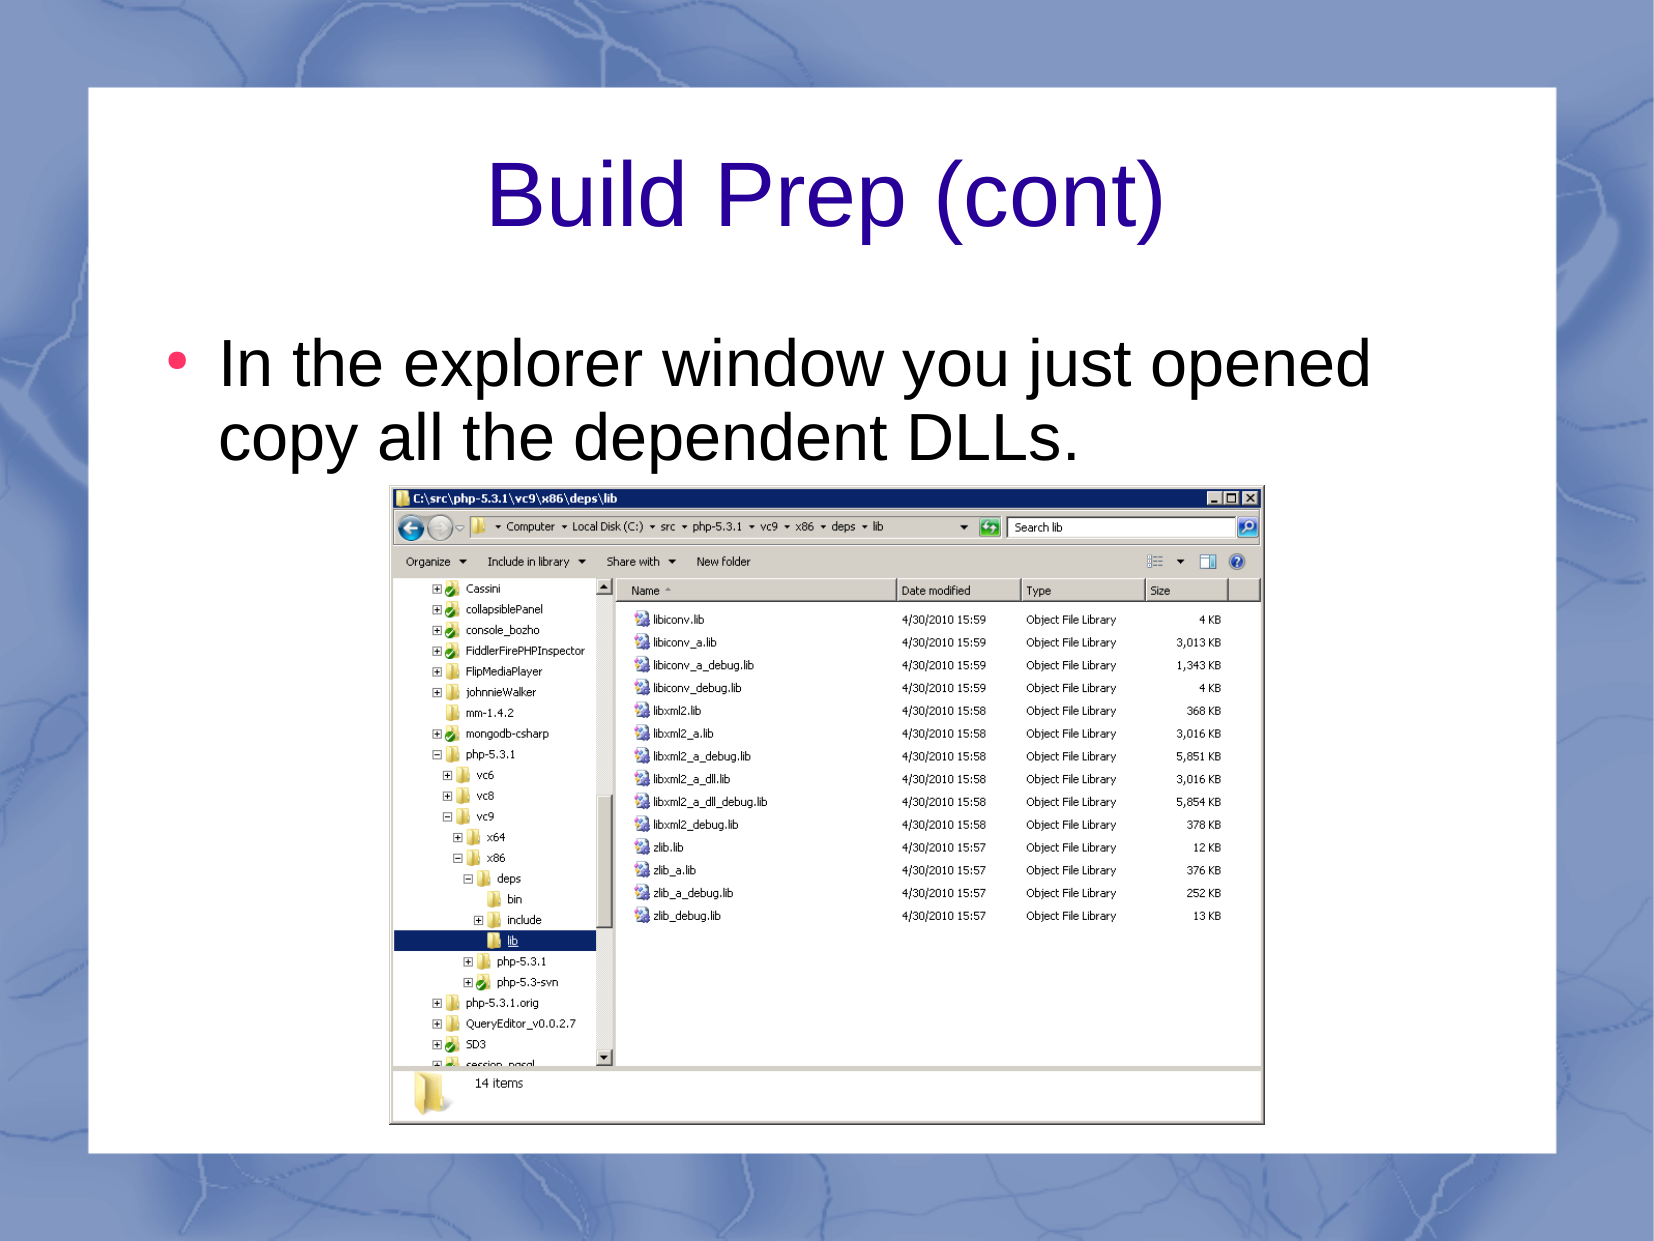

# Build Prep (cont)
In the explorer window you just opened copy all the dependent DLLs.